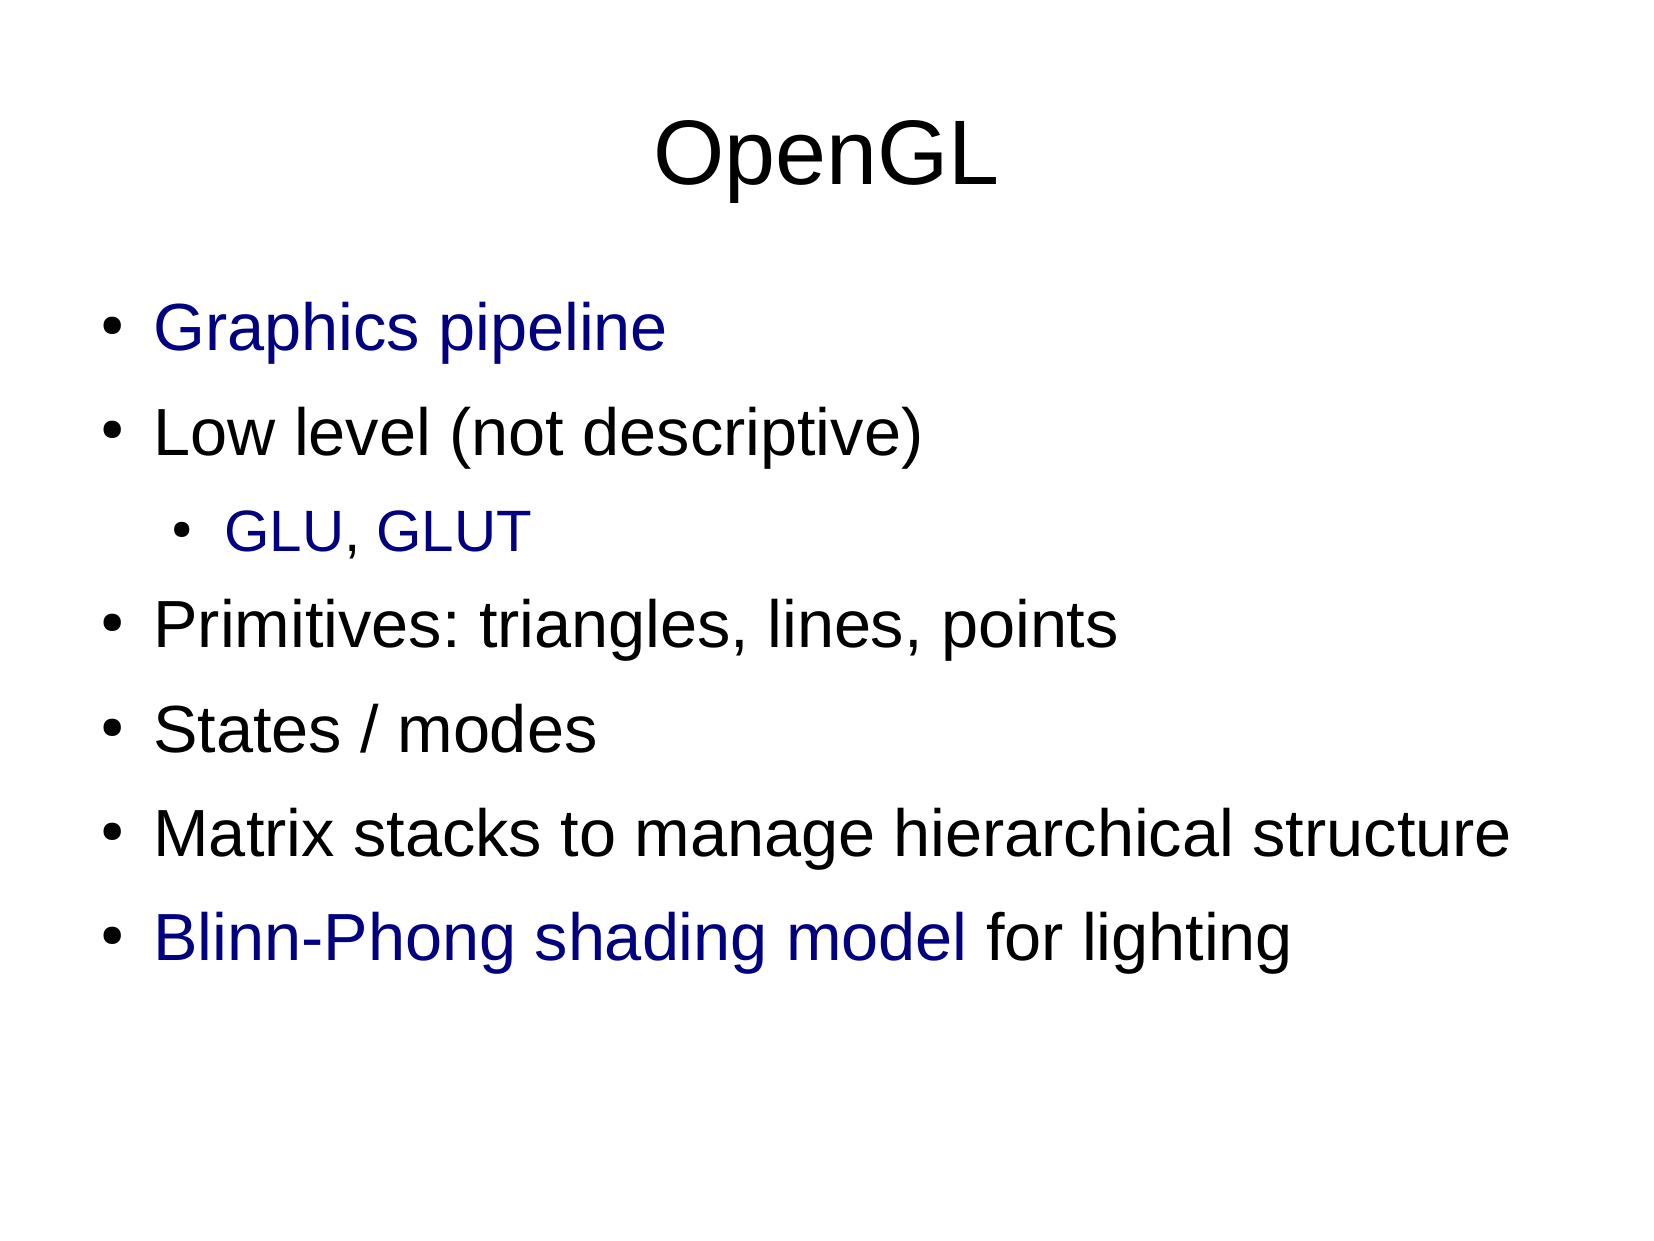

# OpenGL
Graphics pipeline
Low level (not descriptive)
GLU, GLUT
Primitives: triangles, lines, points
States / modes
Matrix stacks to manage hierarchical structure
Blinn-Phong shading model for lighting